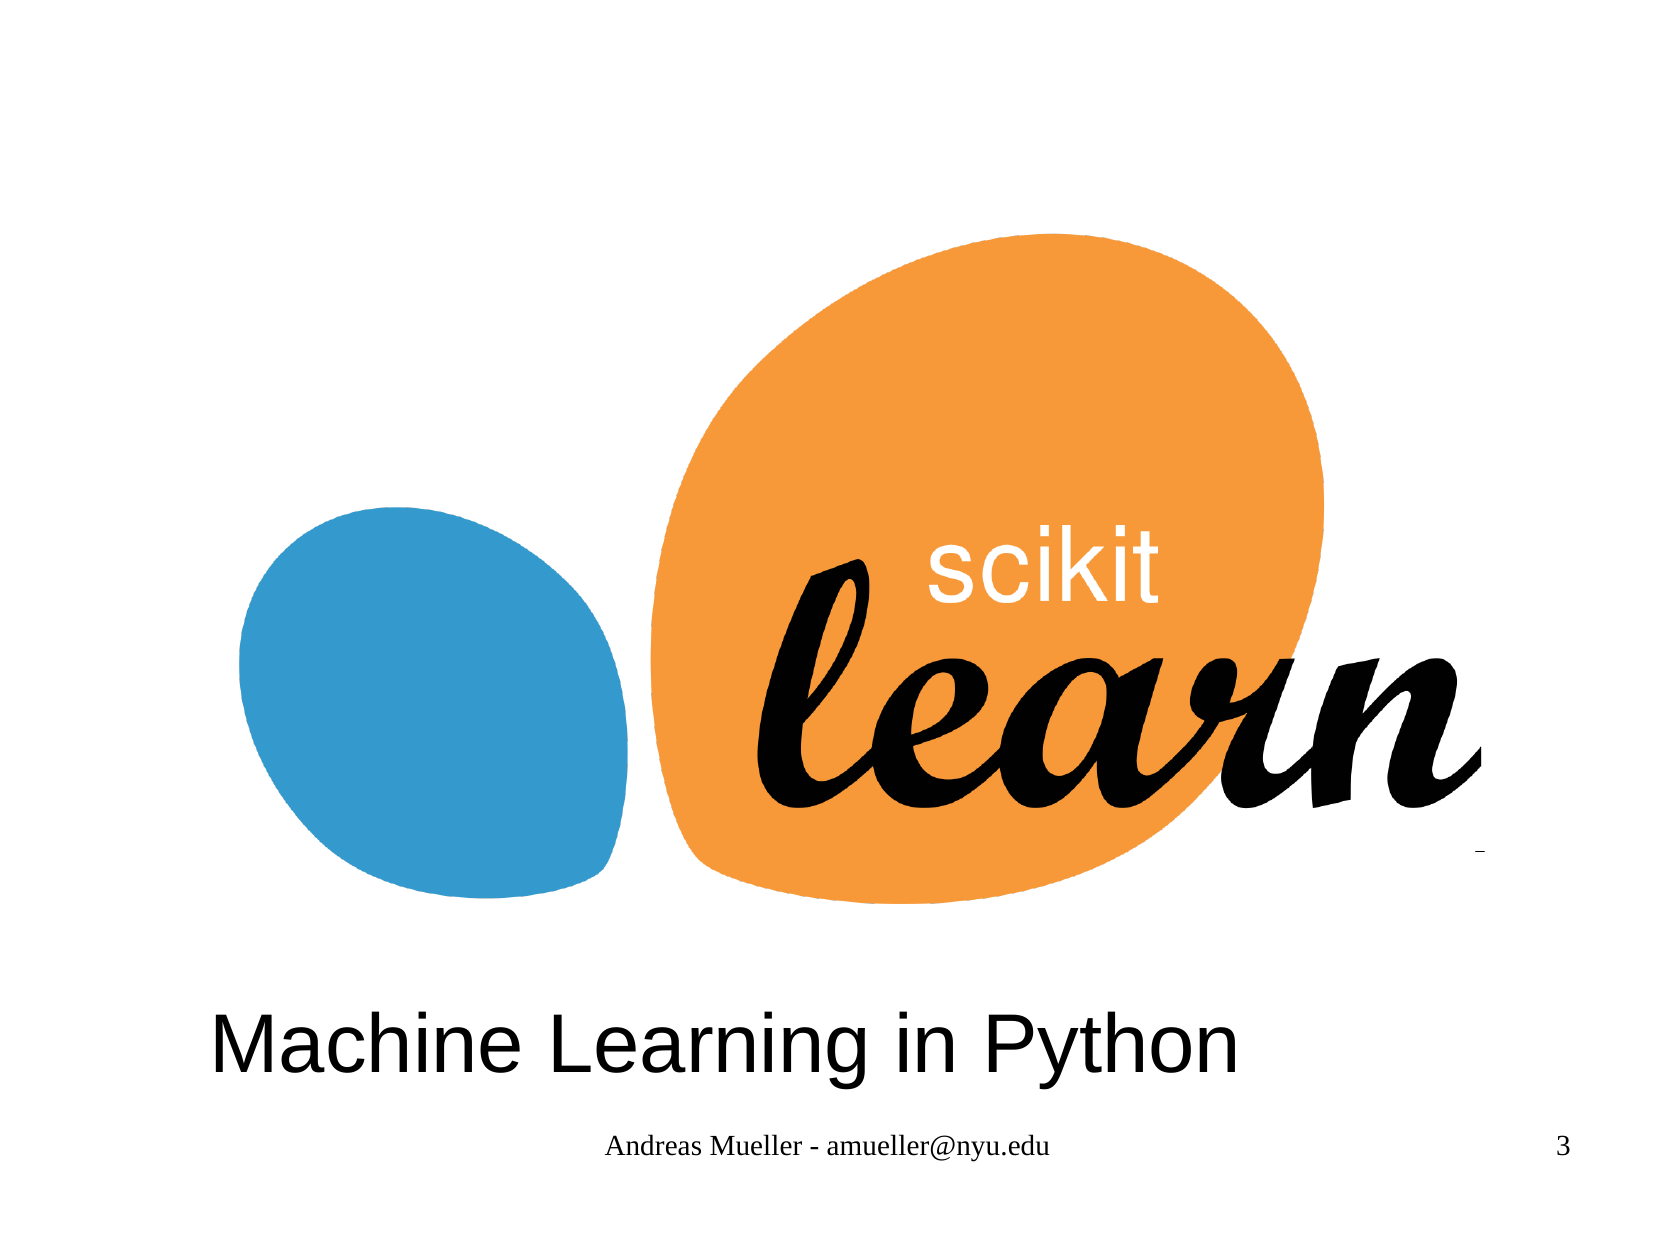

Machine Learning in Python
Andreas Mueller - amueller@nyu.edu
3